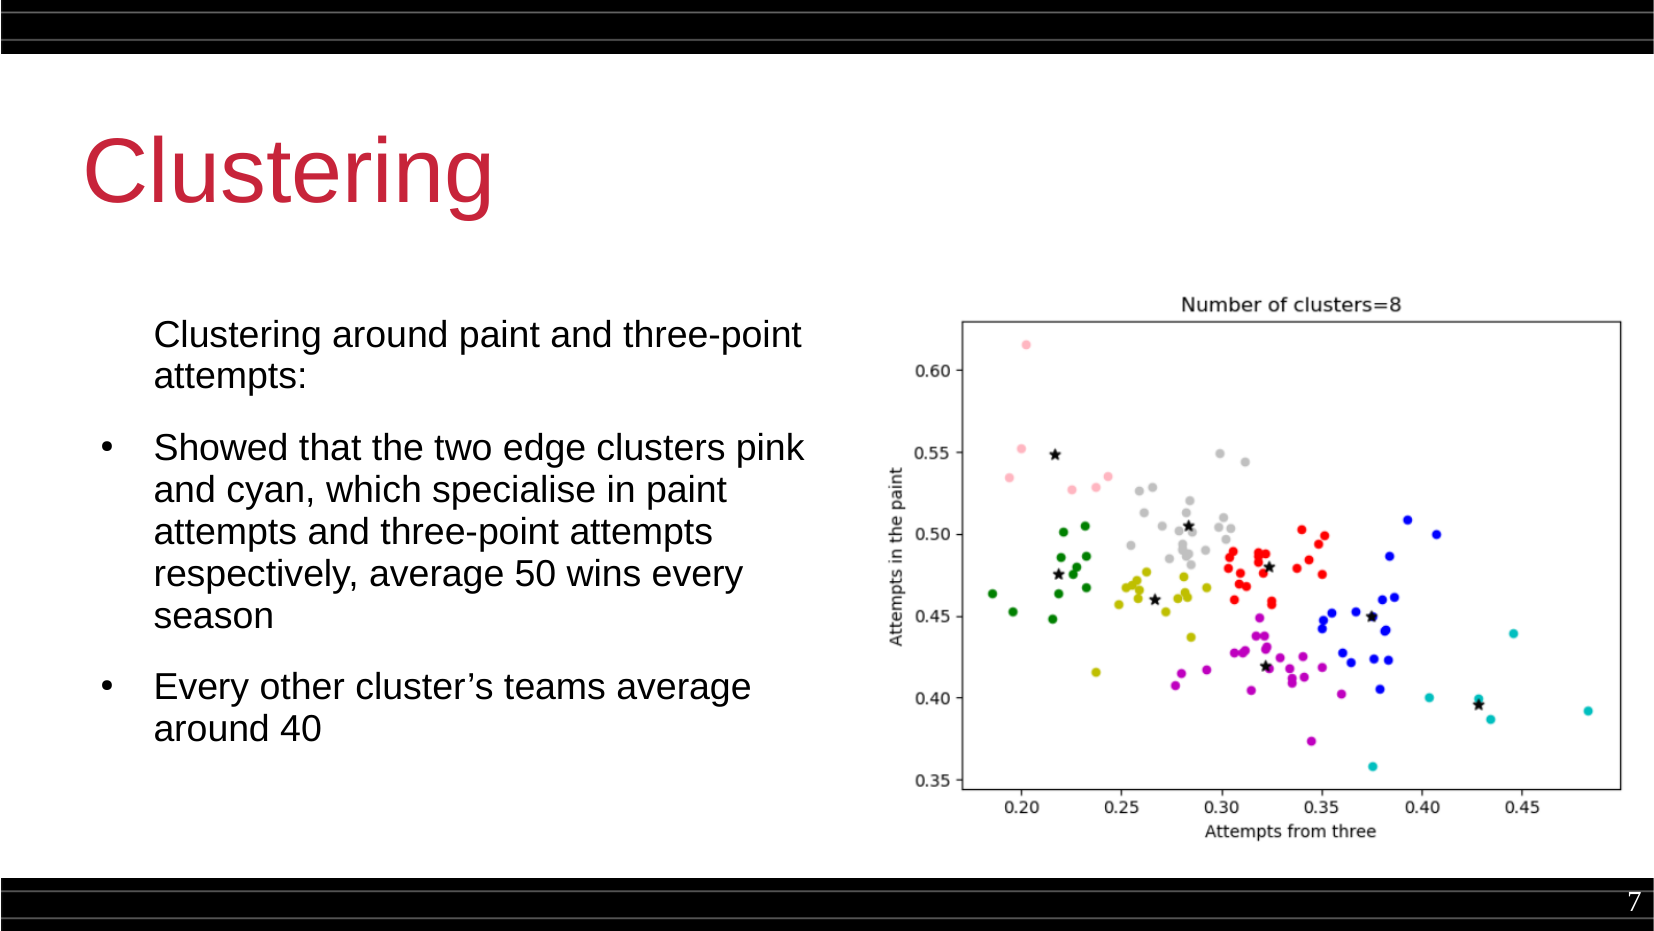

# Clustering
Clustering around paint and three-point attempts:
Showed that the two edge clusters pink and cyan, which specialise in paint attempts and three-point attempts respectively, average 50 wins every season
Every other cluster’s teams average around 40